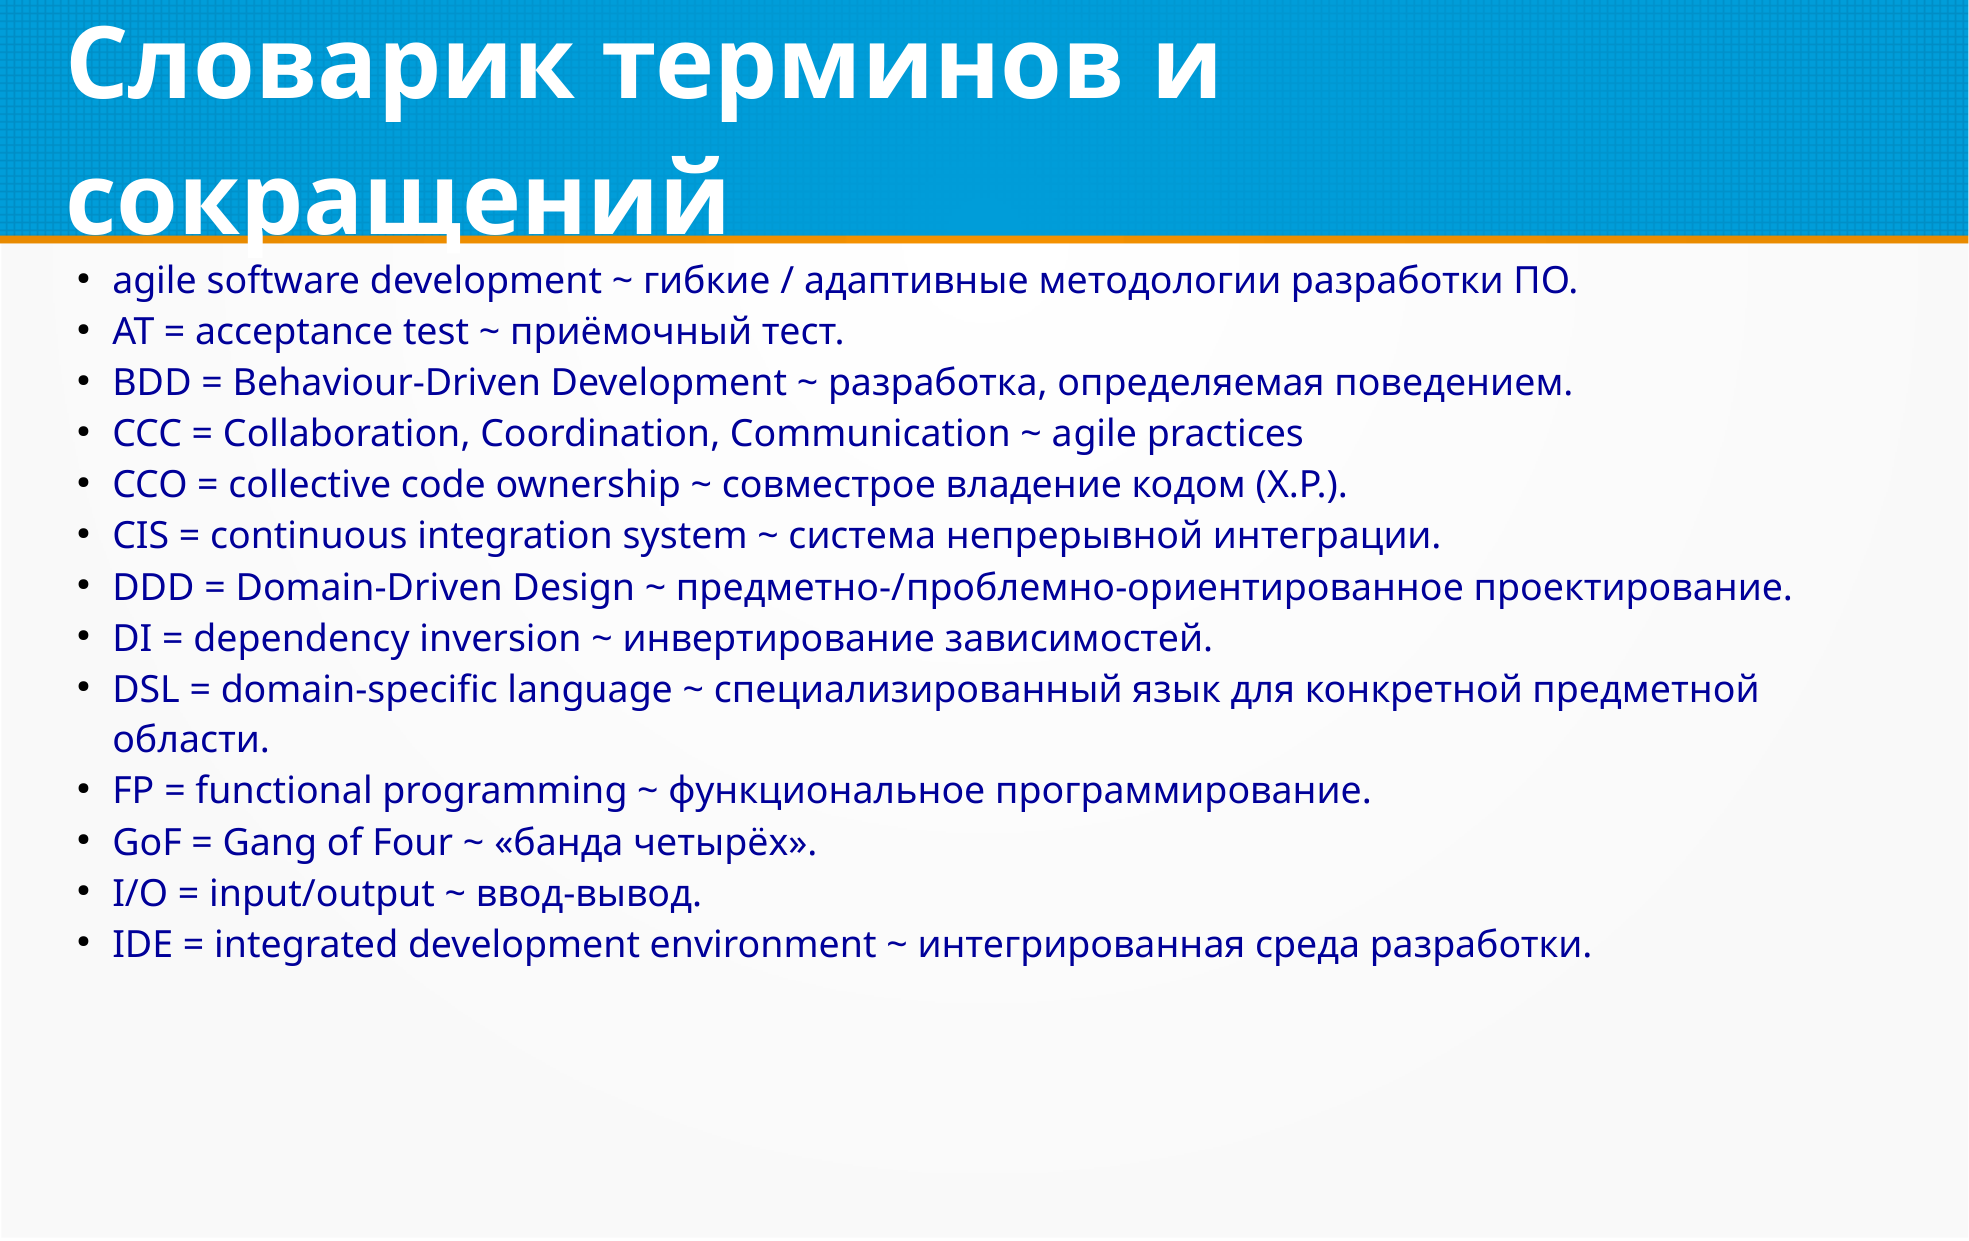

Словарик терминов и сокращений
agile software development ~ гибкие / адаптивные методологии разработки ПО.
AT = acceptance test ~ приёмочный тест.
BDD = Behaviour-Driven Development ~ разработка, определяемая поведением.
CCC = Collaboration, Coordination, Communication ~ agile practices
CCO = collective code ownership ~ совместрое владение кодом (X.P.).
CIS = continuous integration system ~ система непрерывной интеграции.
DDD = Domain-Driven Design ~ предметно-/проблемно-ориентированное проектирование.
DI = dependency inversion ~ инвертирование зависимостей.
DSL = domain-specific language ~ специализированный язык для конкретной предметной области.
FP = functional programming ~ функциональное программирование.
GoF = Gang of Four ~ «банда четырёх».
I/O = input/output ~ ввод-вывод.
IDE = integrated development environment ~ интегрированная среда разработки.